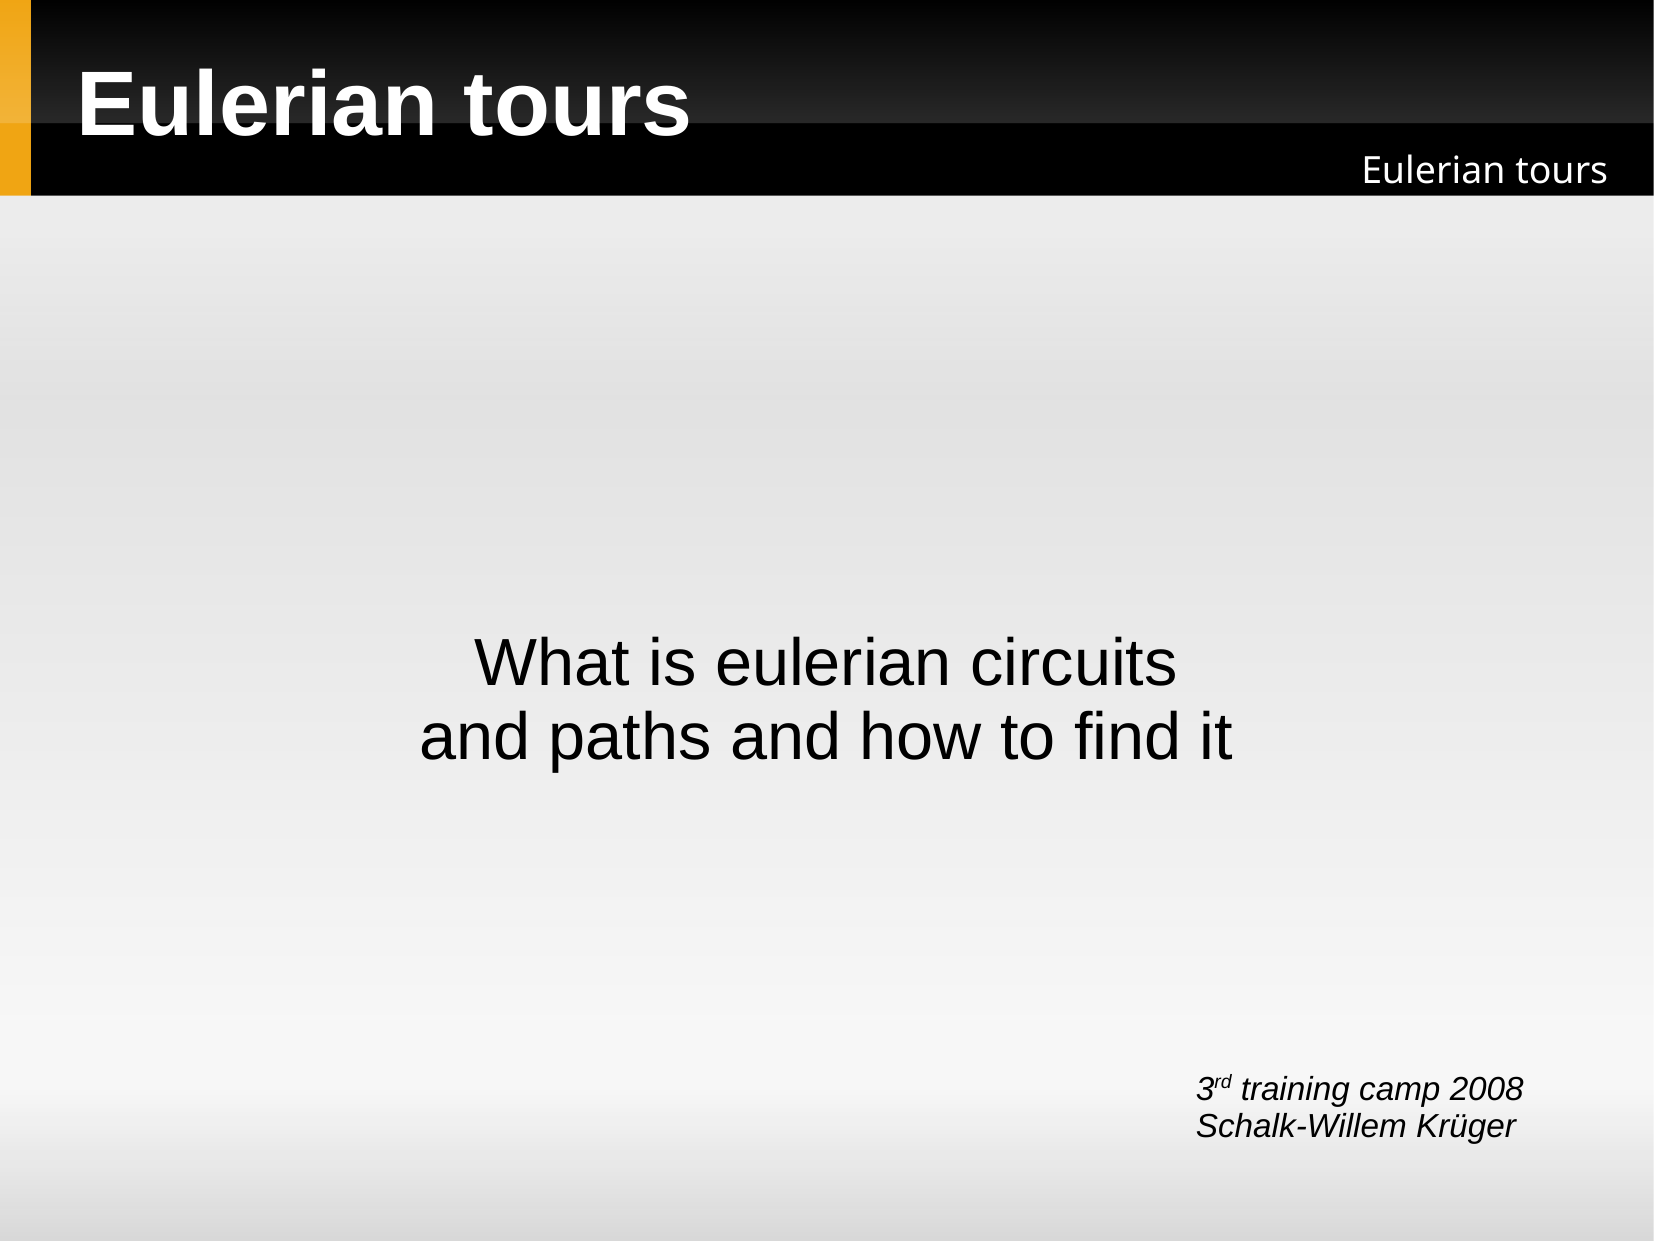

# Eulerian tours
What is eulerian circuits
and paths and how to find it
3rd training camp 2008
Schalk-Willem Krüger